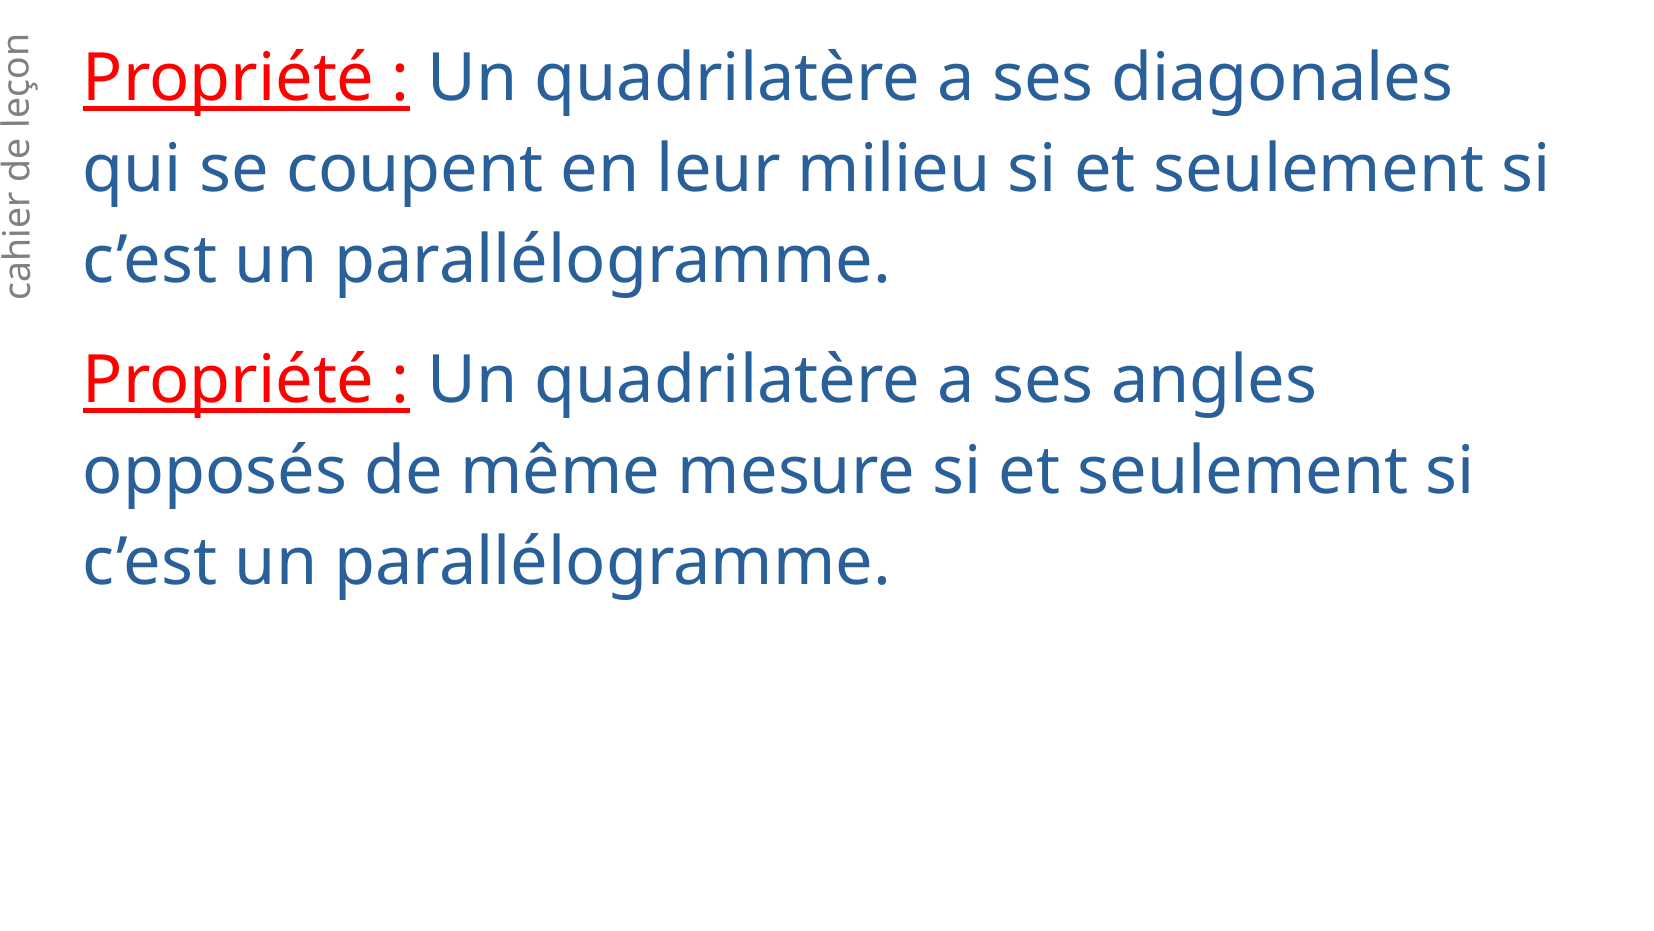

# Propriété : Un quadrilatère a ses diagonales qui se coupent en leur milieu si et seulement si c’est un parallélogramme.
Propriété : Un quadrilatère a ses angles opposés de même mesure si et seulement si c’est un parallélogramme.
cahier de leçon